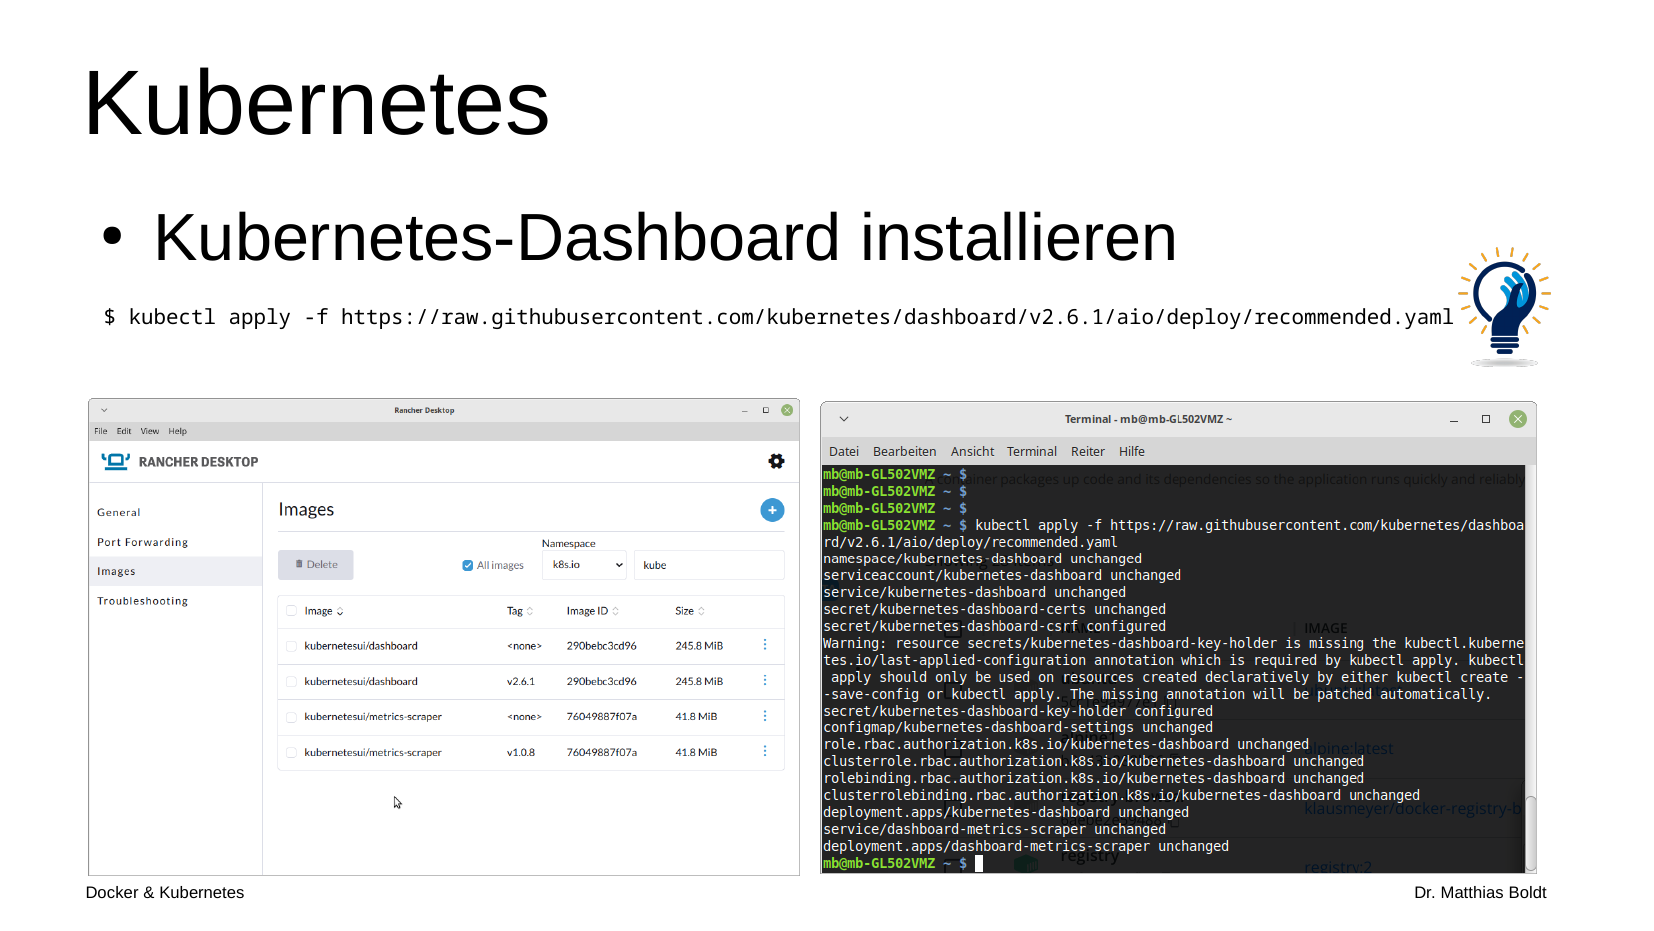

# Kubernetes
Kubernetes-Dashboard installieren
$ kubectl apply -f https://raw.githubusercontent.com/kubernetes/dashboard/v2.6.1/aio/deploy/recommended.yaml
Docker & Kubernetes																Dr. Matthias Boldt